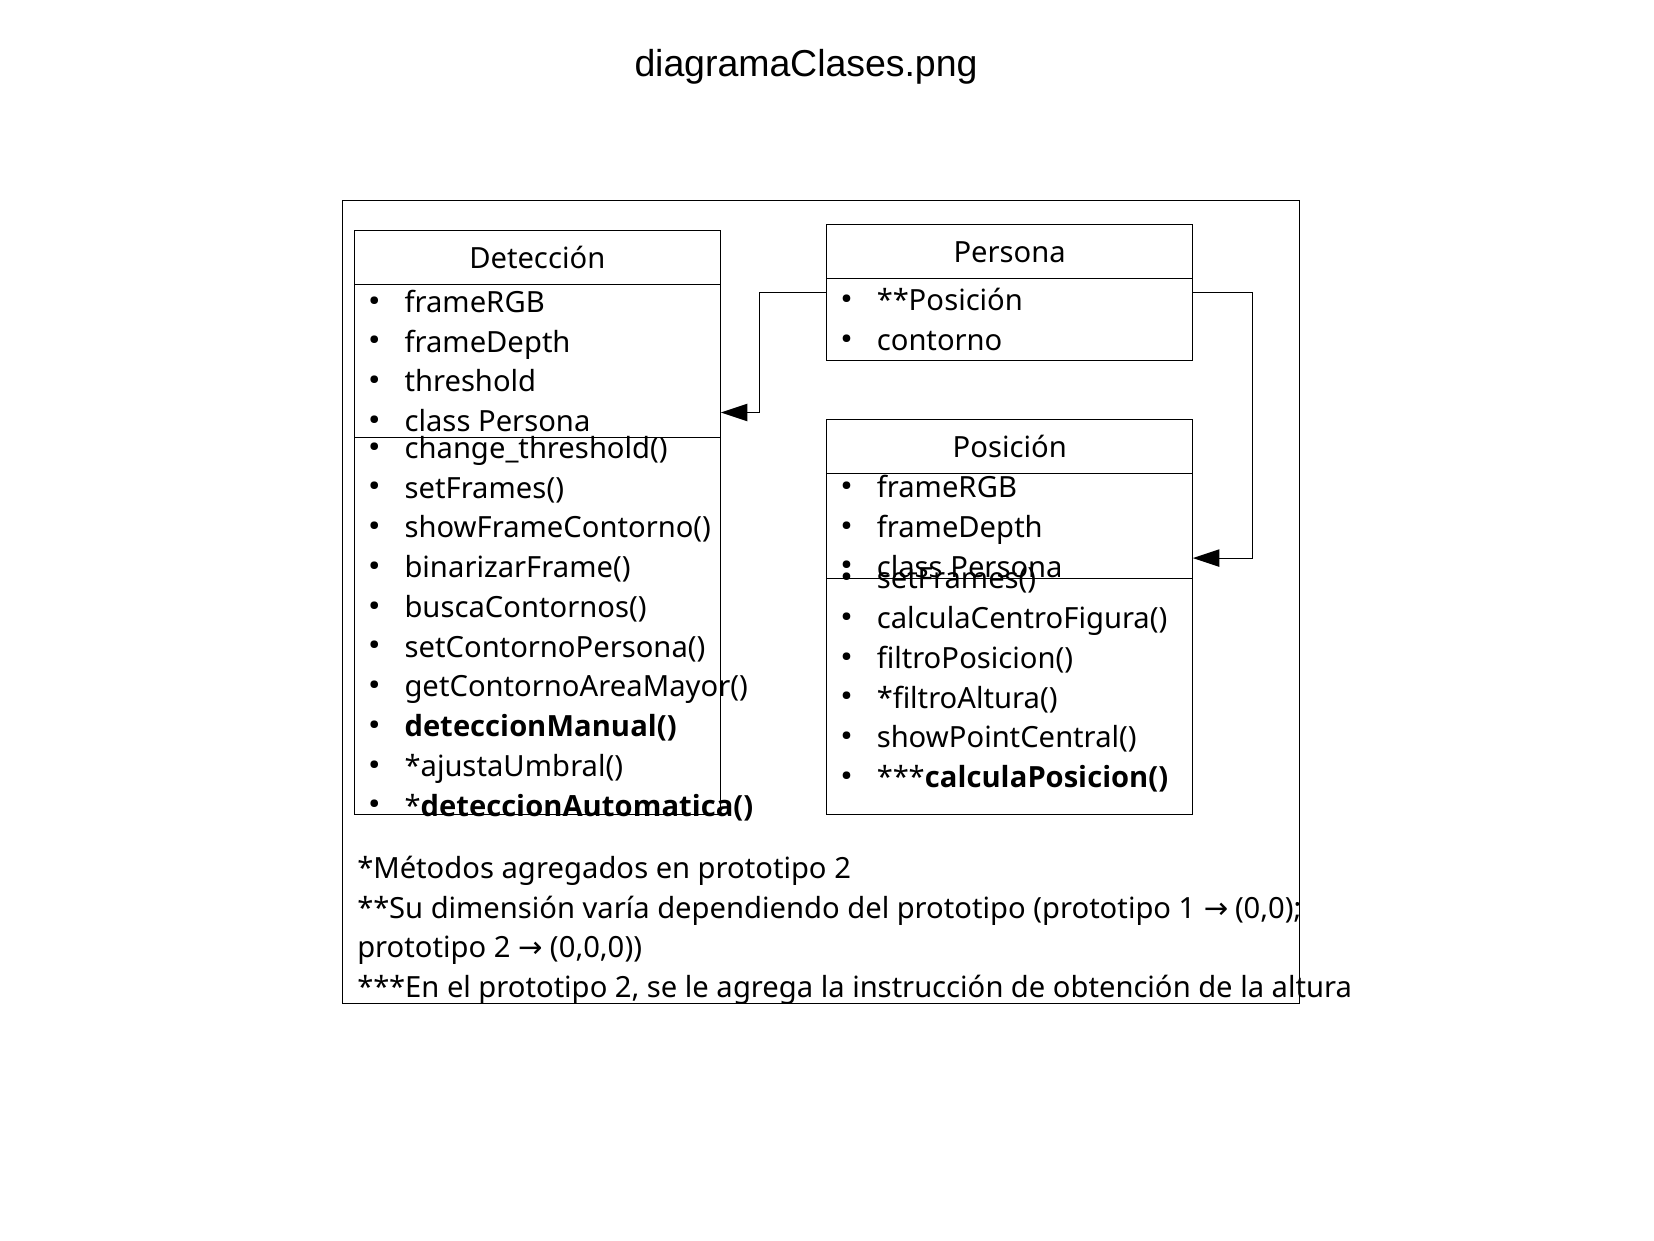

diagramaClases.png
Persona
**Posición
contorno
Detección
frameRGB
frameDepth
threshold
class Persona
change_threshold()
setFrames()
showFrameContorno()
binarizarFrame()
buscaContornos()
setContornoPersona()
getContornoAreaMayor()
deteccionManual()
*ajustaUmbral()
*deteccionAutomatica()
Posición
frameRGB
frameDepth
class Persona
setFrames()
calculaCentroFigura()
filtroPosicion()
*filtroAltura()
showPointCentral()
***calculaPosicion()
*Métodos agregados en prototipo 2
**Su dimensión varía dependiendo del prototipo (prototipo 1 → (0,0);
prototipo 2 → (0,0,0))
***En el prototipo 2, se le agrega la instrucción de obtención de la altura